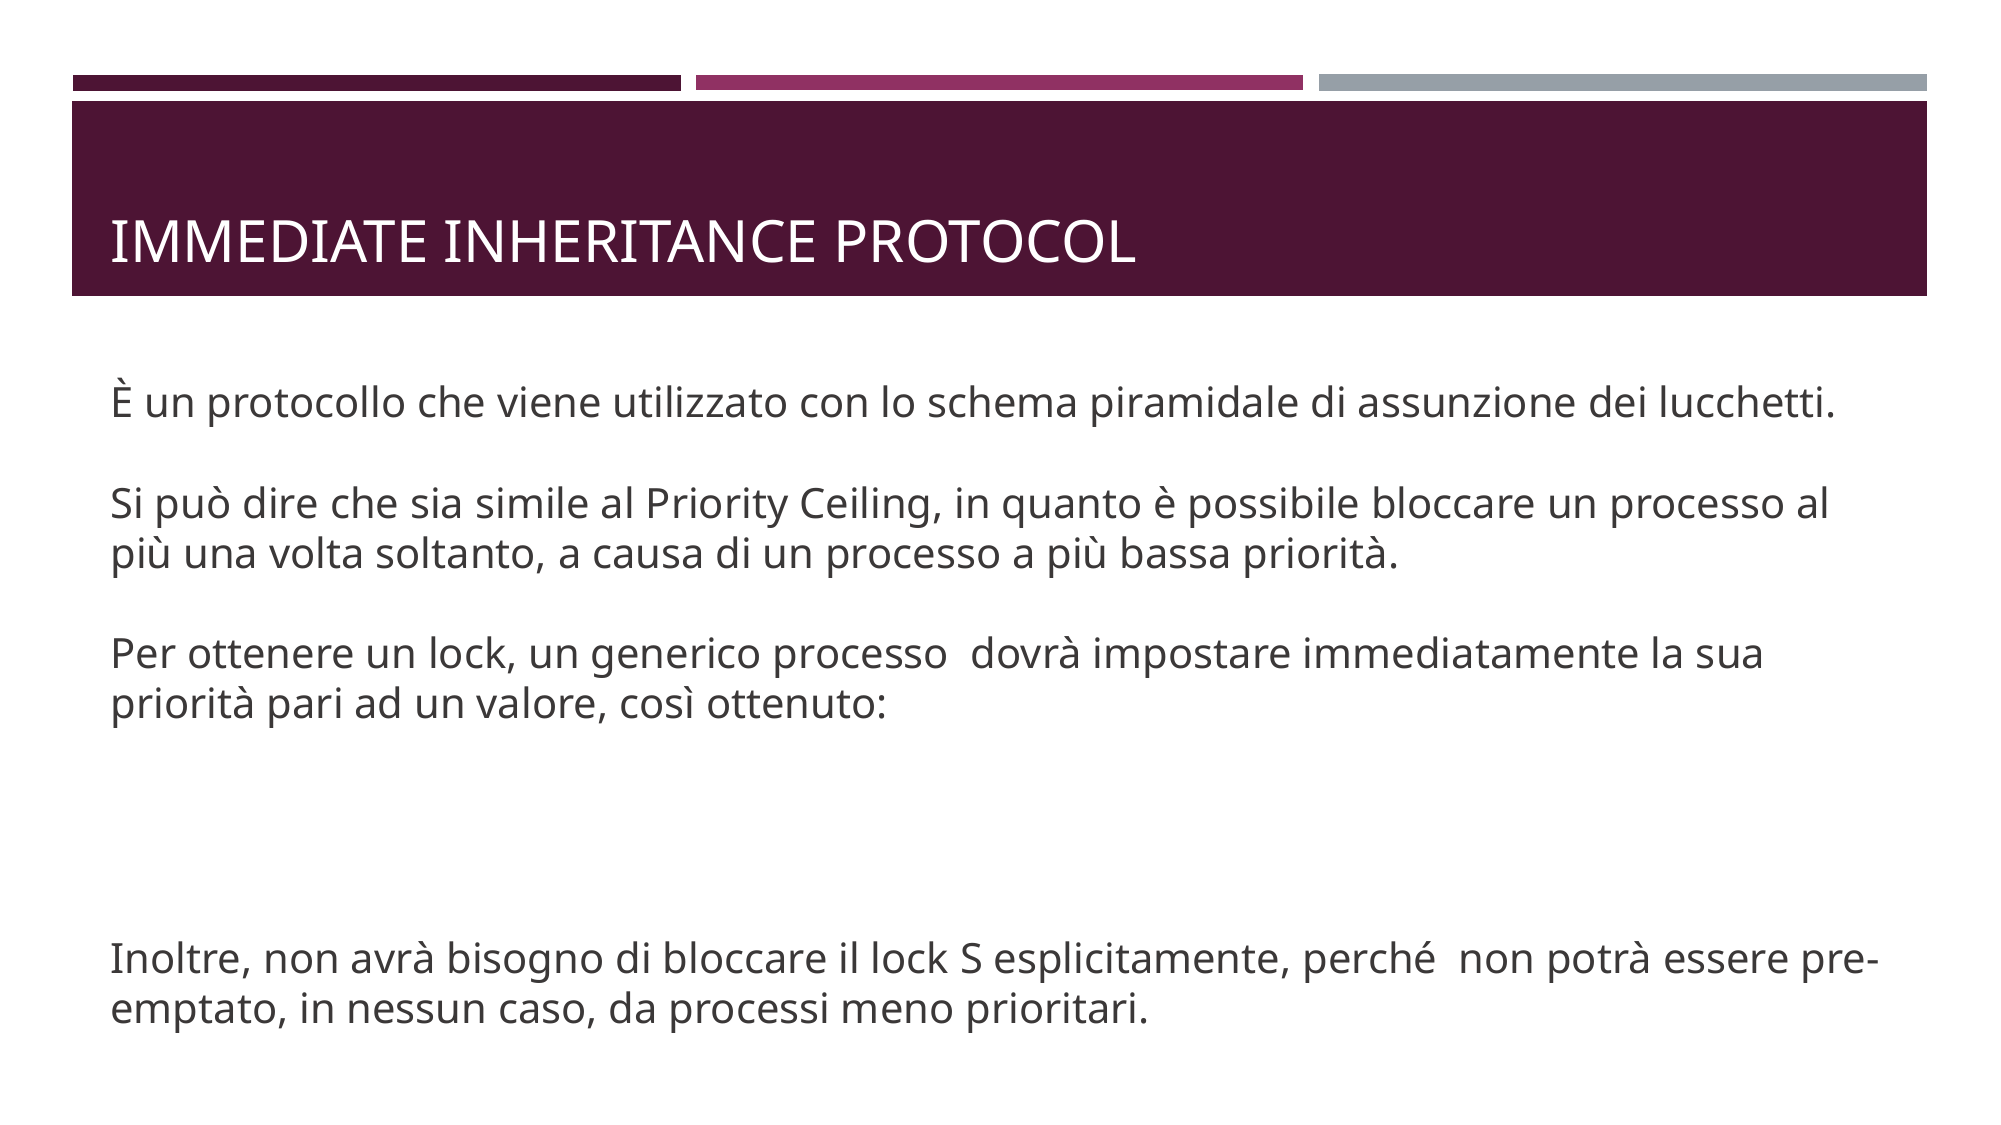

# Immediate inheritance protocol
È un protocollo che viene utilizzato con lo schema piramidale di assunzione dei lucchetti.
Si può dire che sia simile al Priority Ceiling, in quanto è possibile bloccare un processo al più una volta soltanto, a causa di un processo a più bassa priorità.
Per ottenere un lock, un generico processo dovrà impostare immediatamente la sua priorità pari ad un valore, così ottenuto:
Inoltre, non avrà bisogno di bloccare il lock S esplicitamente, perché non potrà essere pre-emptato, in nessun caso, da processi meno prioritari.